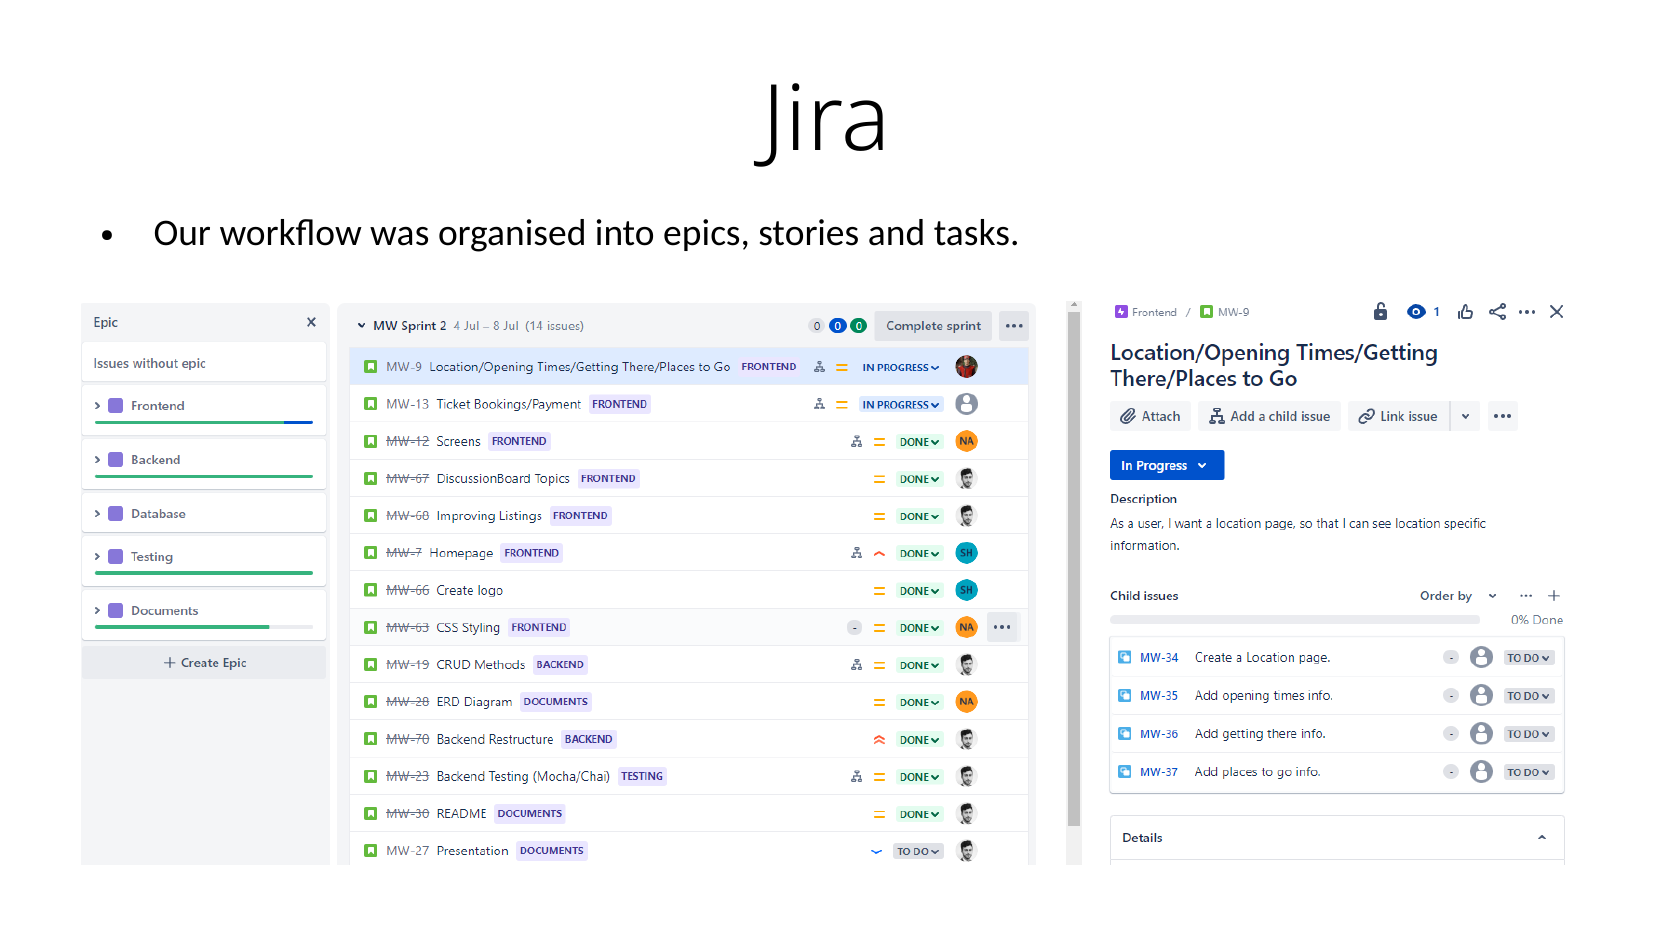

# Jira
Our workflow was organised into epics, stories and tasks.